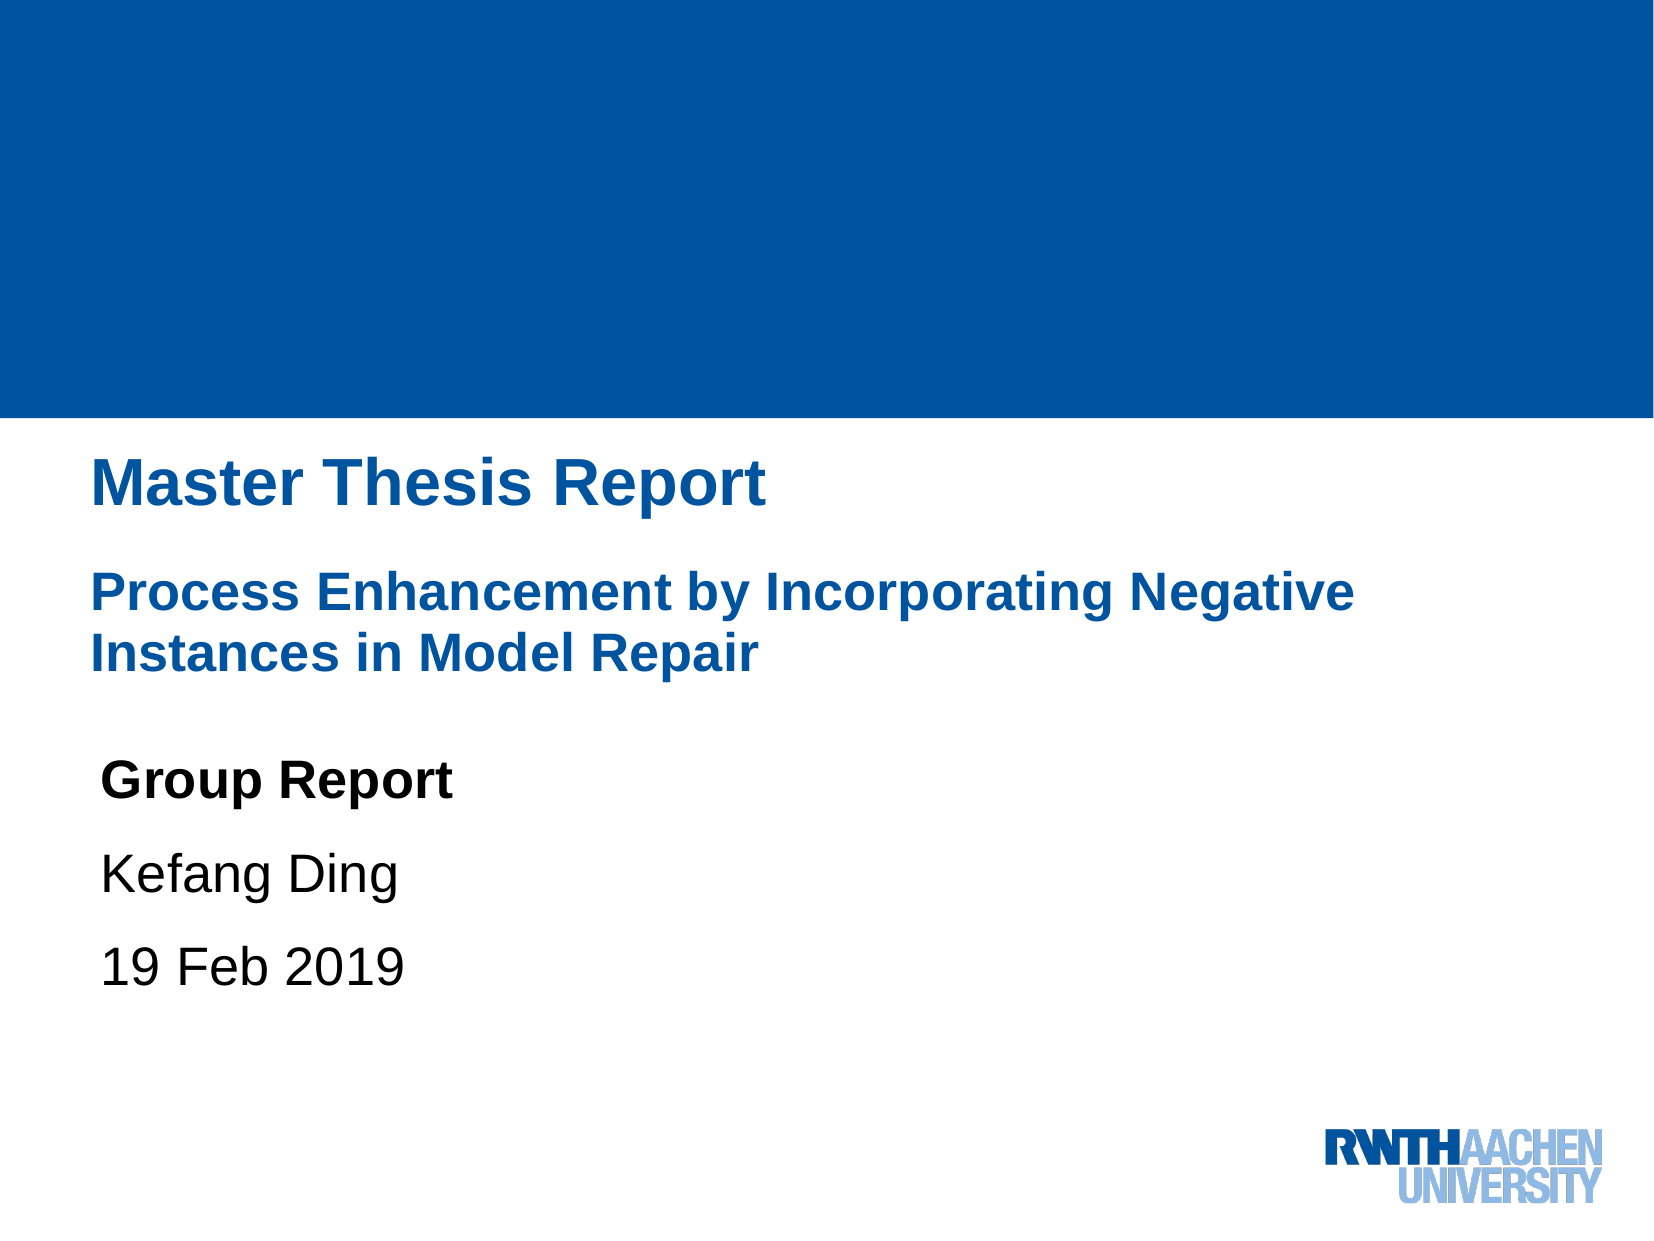

# Master Thesis Report Process Enhancement by Incorporating Negative Instances in Model Repair
Group Report
Kefang Ding
19 Feb 2019